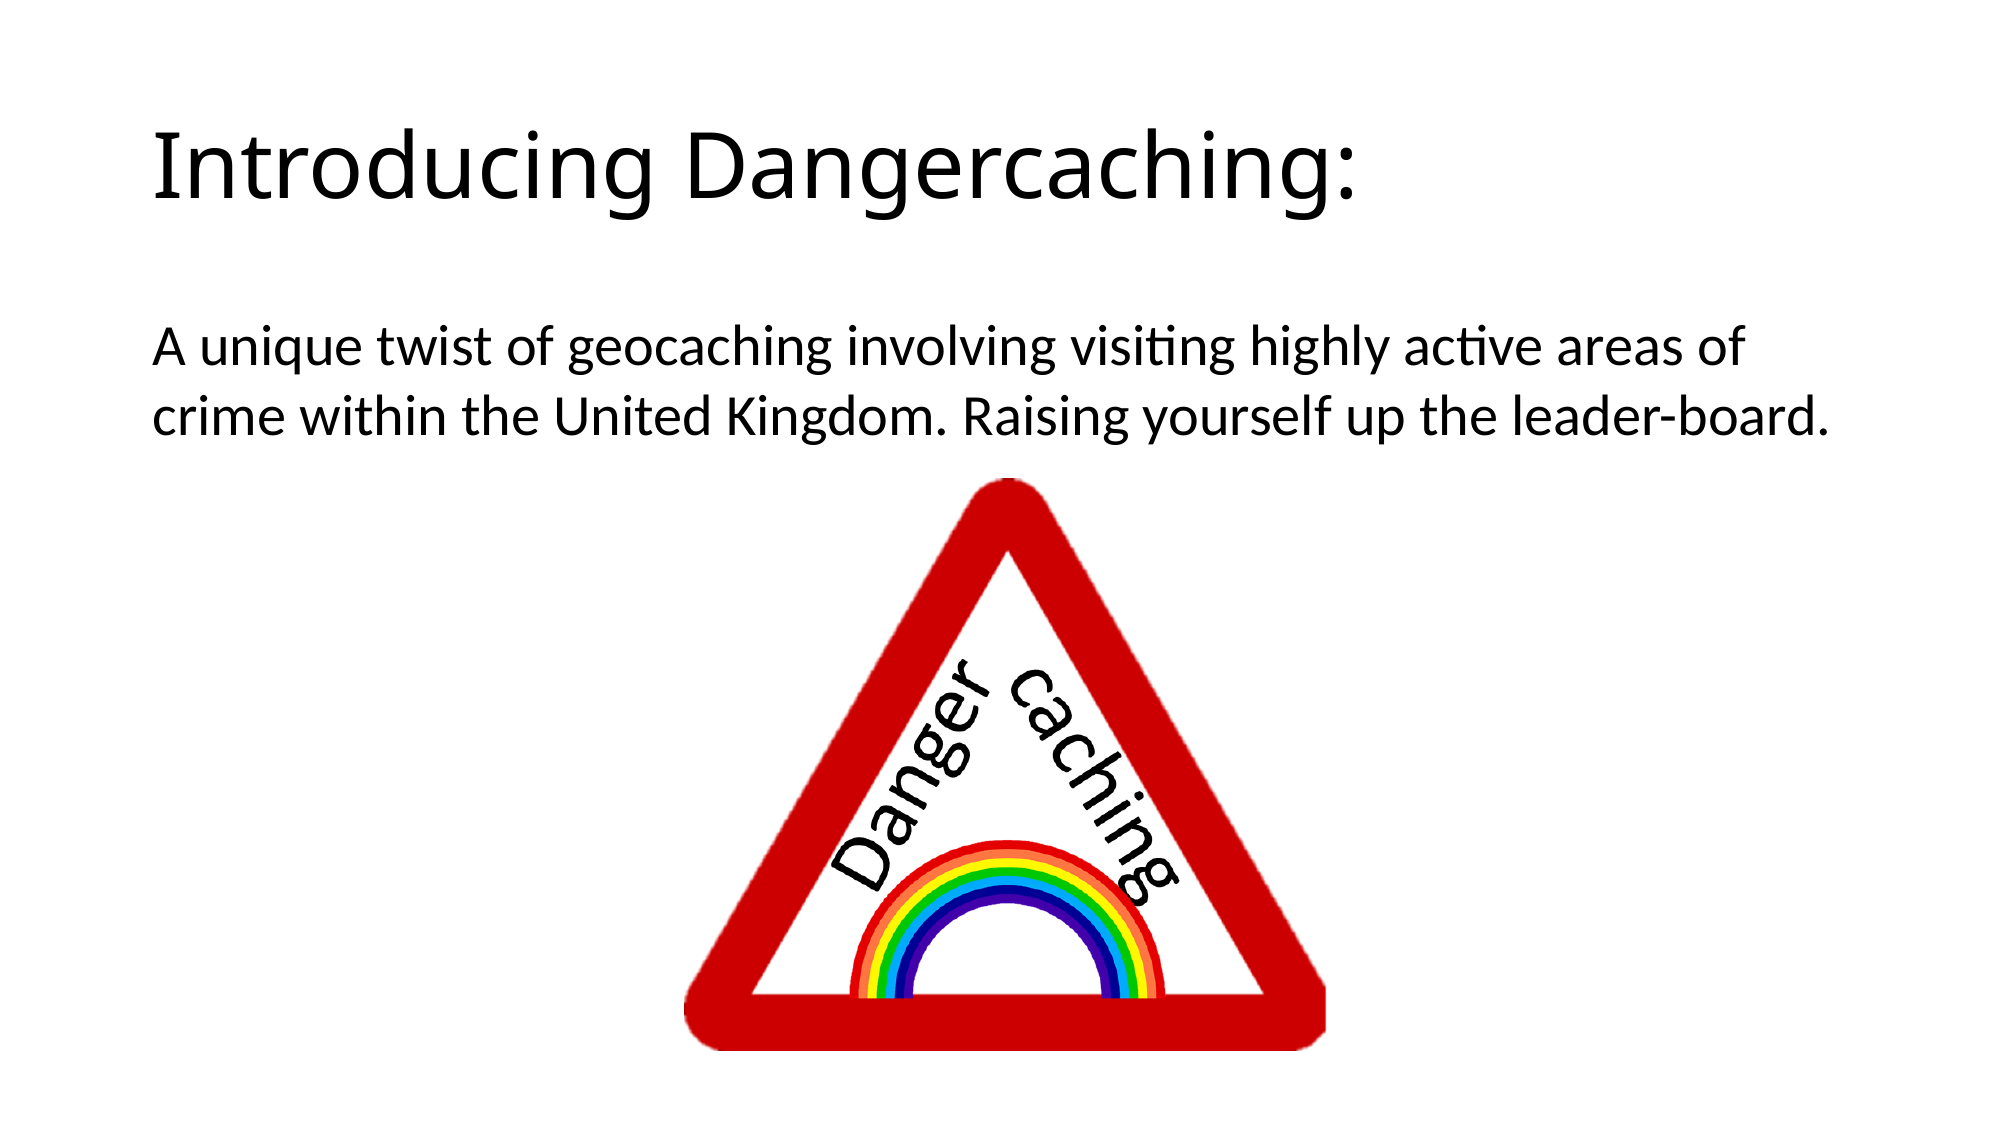

# Introducing Dangercaching:
A unique twist of geocaching involving visiting highly active areas of crime within the United Kingdom. Raising yourself up the leader-board.